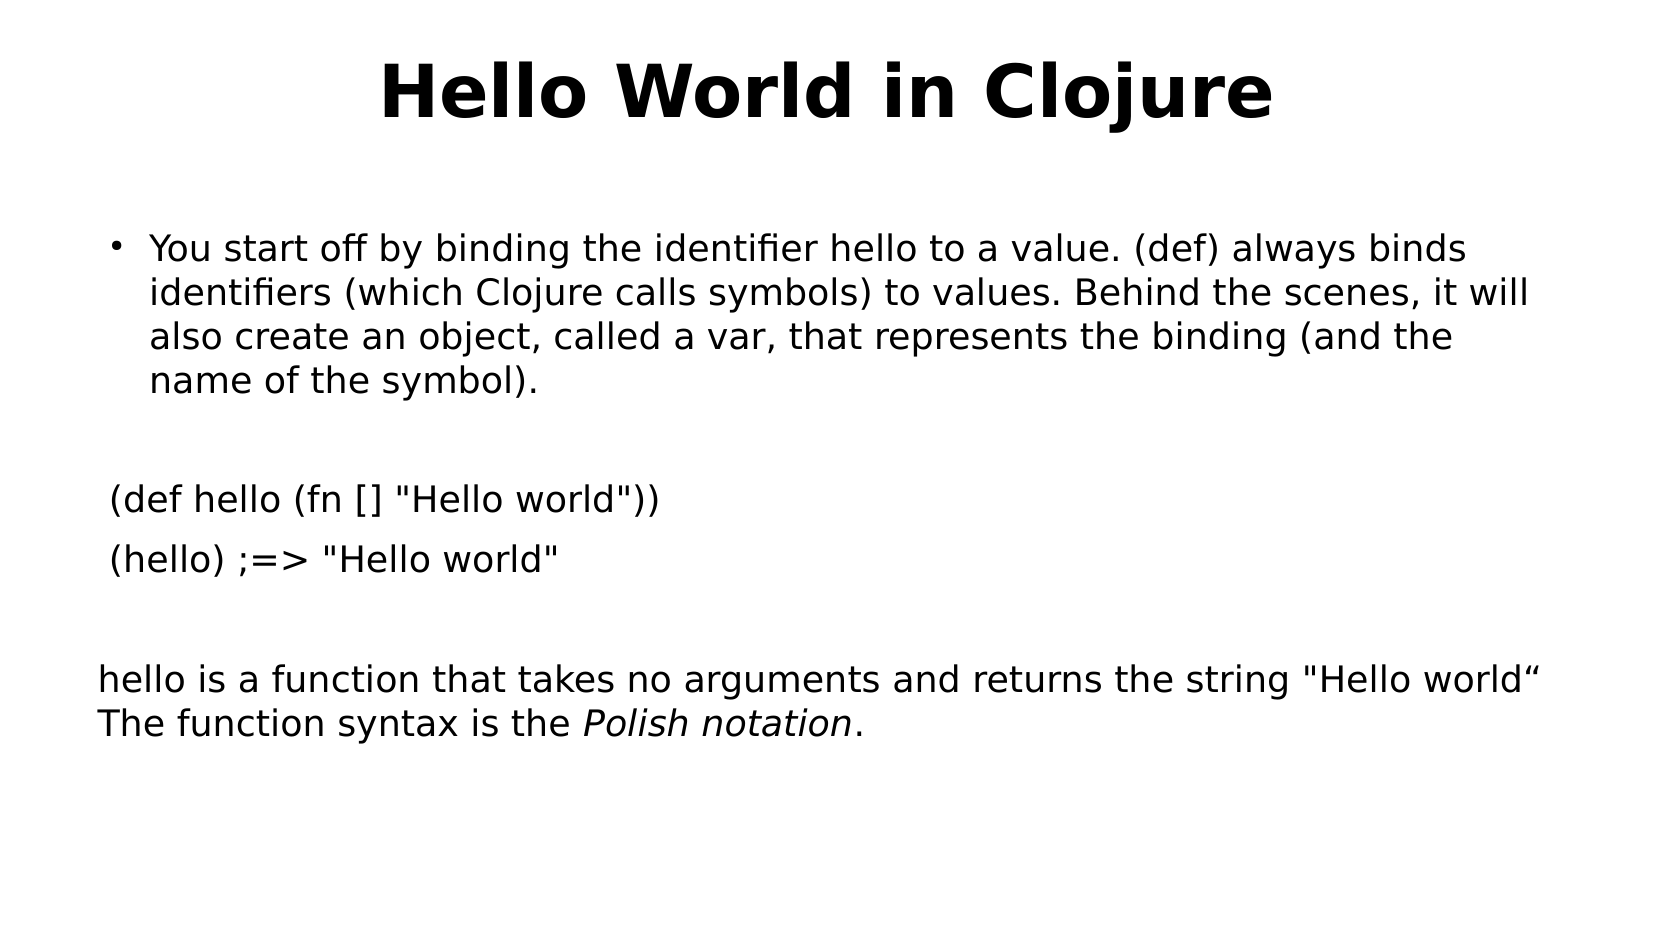

# Hello World in Clojure
You start off by binding the identifier hello to a value. (def) always binds identifiers (which Clojure calls symbols) to values. Behind the scenes, it will also create an object, called a var, that represents the binding (and the name of the symbol).
 (def hello (fn [] "Hello world"))
 (hello) ;=> "Hello world"
hello is a function that takes no arguments and returns the string "Hello world“
The function syntax is the Polish notation.